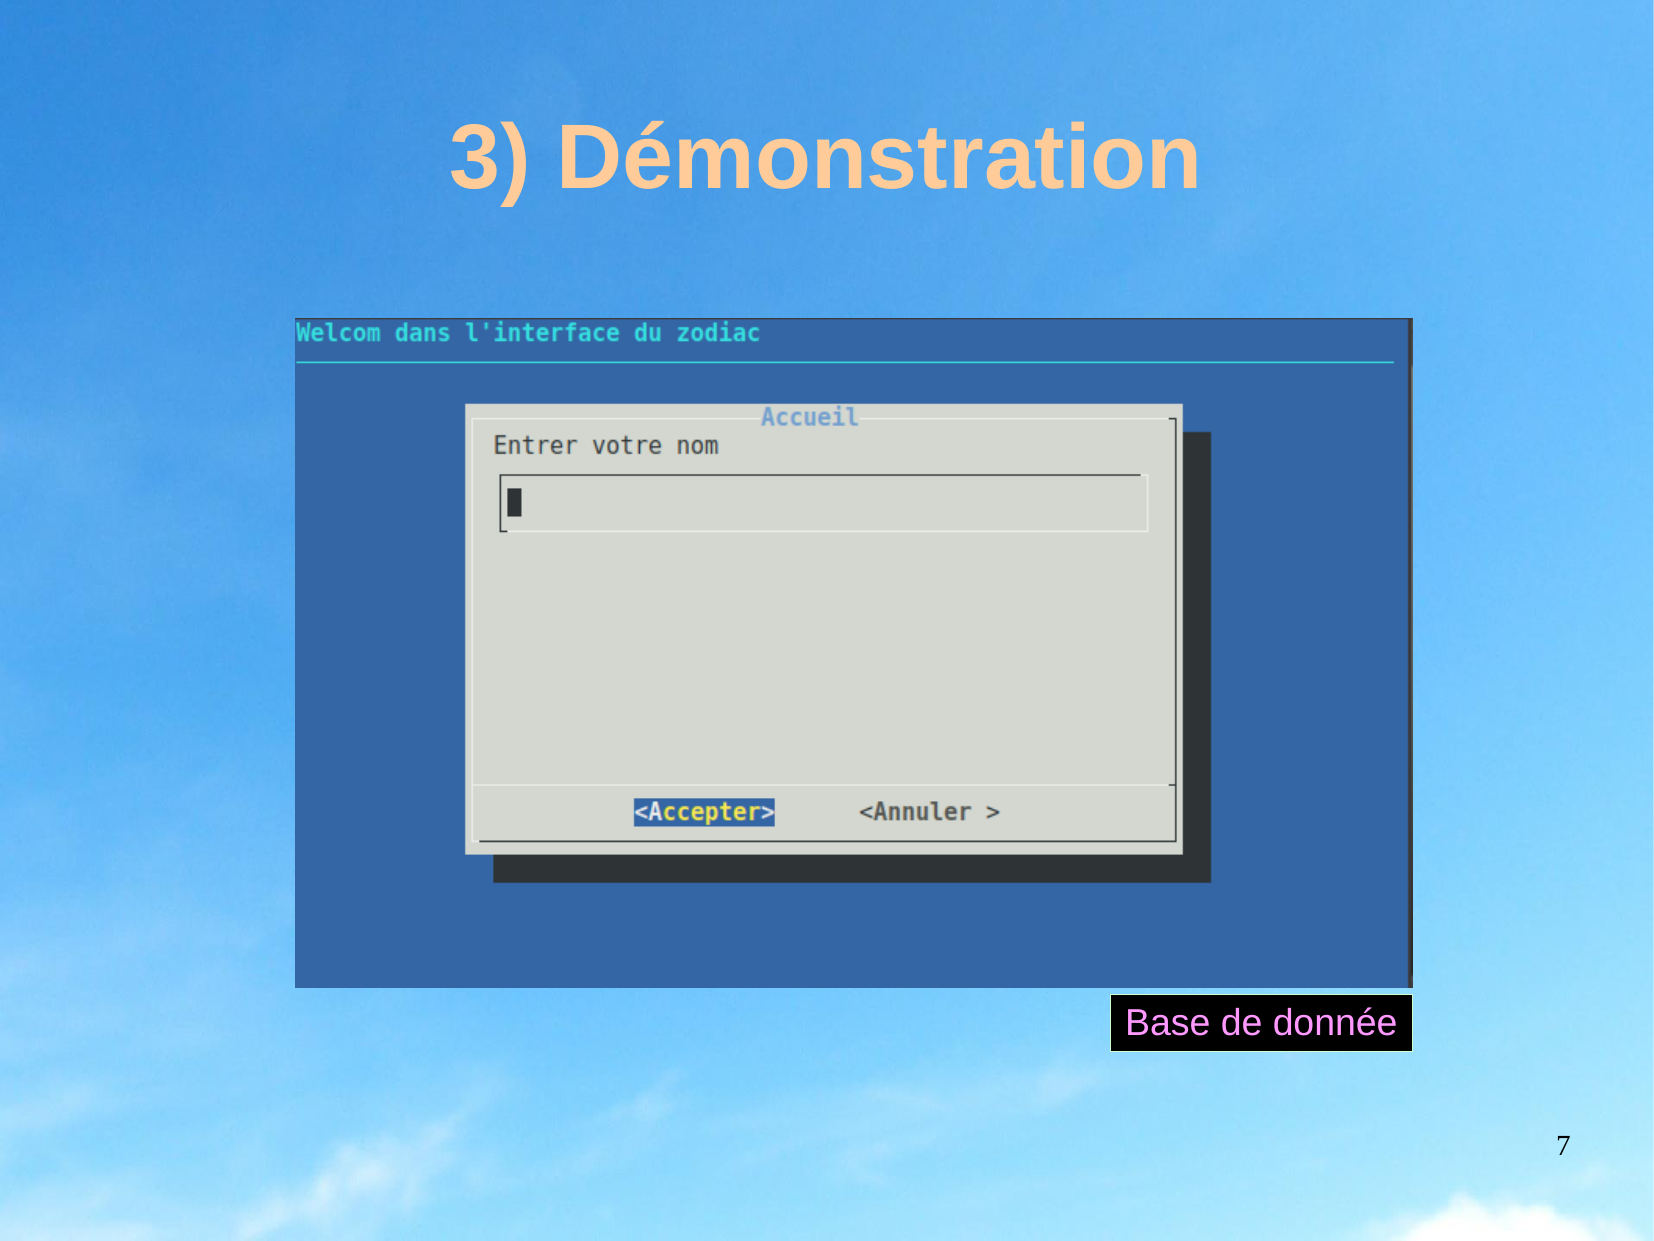

# 3) Démonstration
Base de donnée
7